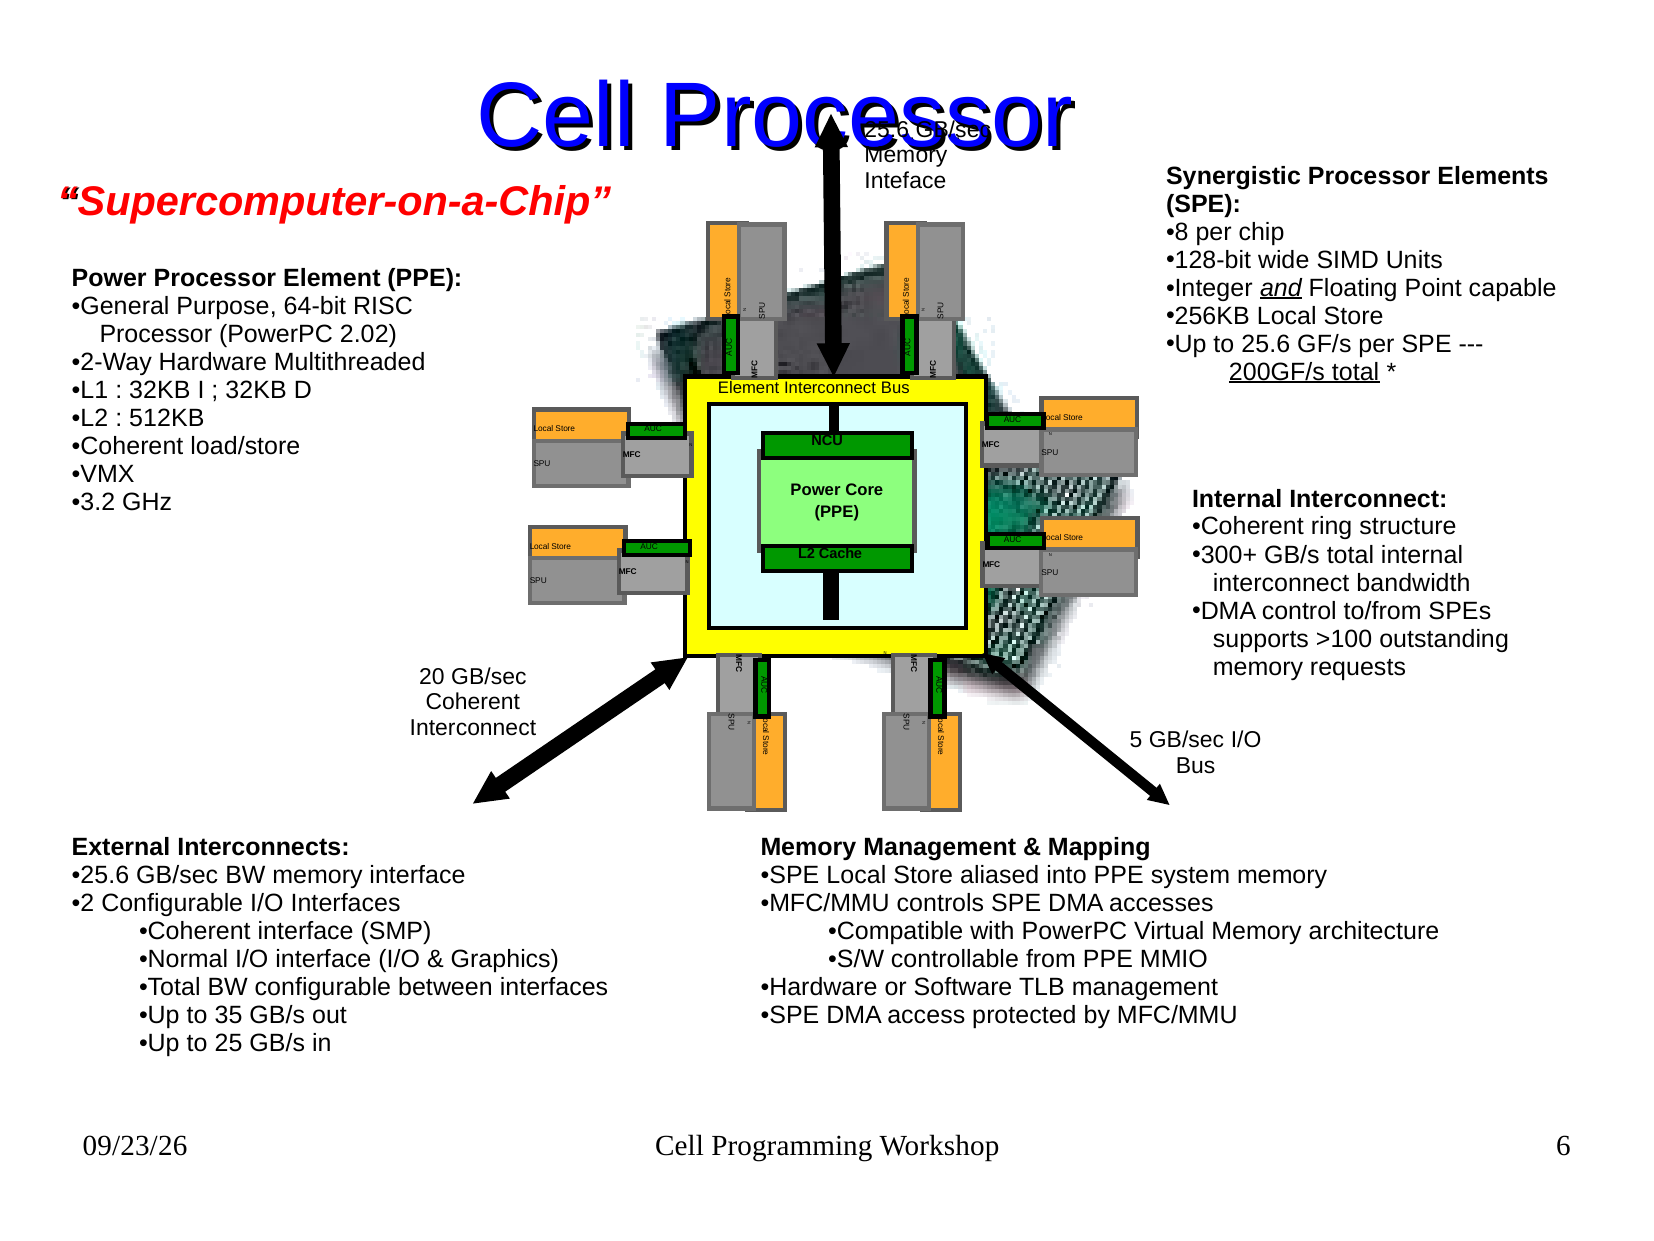

# Cell Processor
SPU
Local Store
N
MFC
AUC
SPU
Local Store
N
MFC
AUC
N
N
Element Interconnect Bus
Local Store
Local Store
AUC
MFC
AUC
SPU
N
NCU
MFC
SPU
N
Power Core
(PPE)
Local Store
AUC
MFC
SPU
N
Local Store
AUC
L2 Cache
MFC
SPU
N
N
N
MFC
AUC
N
SPU
Local Store
MFC
AUC
N
SPU
Local Store
25.6 GB/sec Memory Inteface
Synergistic Processor Elements (SPE):
8 per chip
128-bit wide SIMD Units
Integer and Floating Point capable
256KB Local Store
Up to 25.6 GF/s per SPE ---
 200GF/s total *
“Supercomputer-on-a-Chip”
Power Processor Element (PPE):
General Purpose, 64-bit RISC
 Processor (PowerPC 2.02)
2-Way Hardware Multithreaded
L1 : 32KB I ; 32KB D
L2 : 512KB
Coherent load/store
VMX
3.2 GHz
* At clock speed of 3.2GHz
Internal Interconnect:
Coherent ring structure
300+ GB/s total internal
 interconnect bandwidth
DMA control to/from SPEs
 supports >100 outstanding
 memory requests
20 GB/sec Coherent Interconnect
5 GB/sec I/O Bus
External Interconnects:
25.6 GB/sec BW memory interface
2 Configurable I/O Interfaces
Coherent interface (SMP)
Normal I/O interface (I/O & Graphics)
Total BW configurable between interfaces
Up to 35 GB/s out
Up to 25 GB/s in
Memory Management & Mapping
SPE Local Store aliased into PPE system memory
MFC/MMU controls SPE DMA accesses
Compatible with PowerPC Virtual Memory architecture
S/W controllable from PPE MMIO
Hardware or Software TLB management
SPE DMA access protected by MFC/MMU
Cell Programming Workshop
6